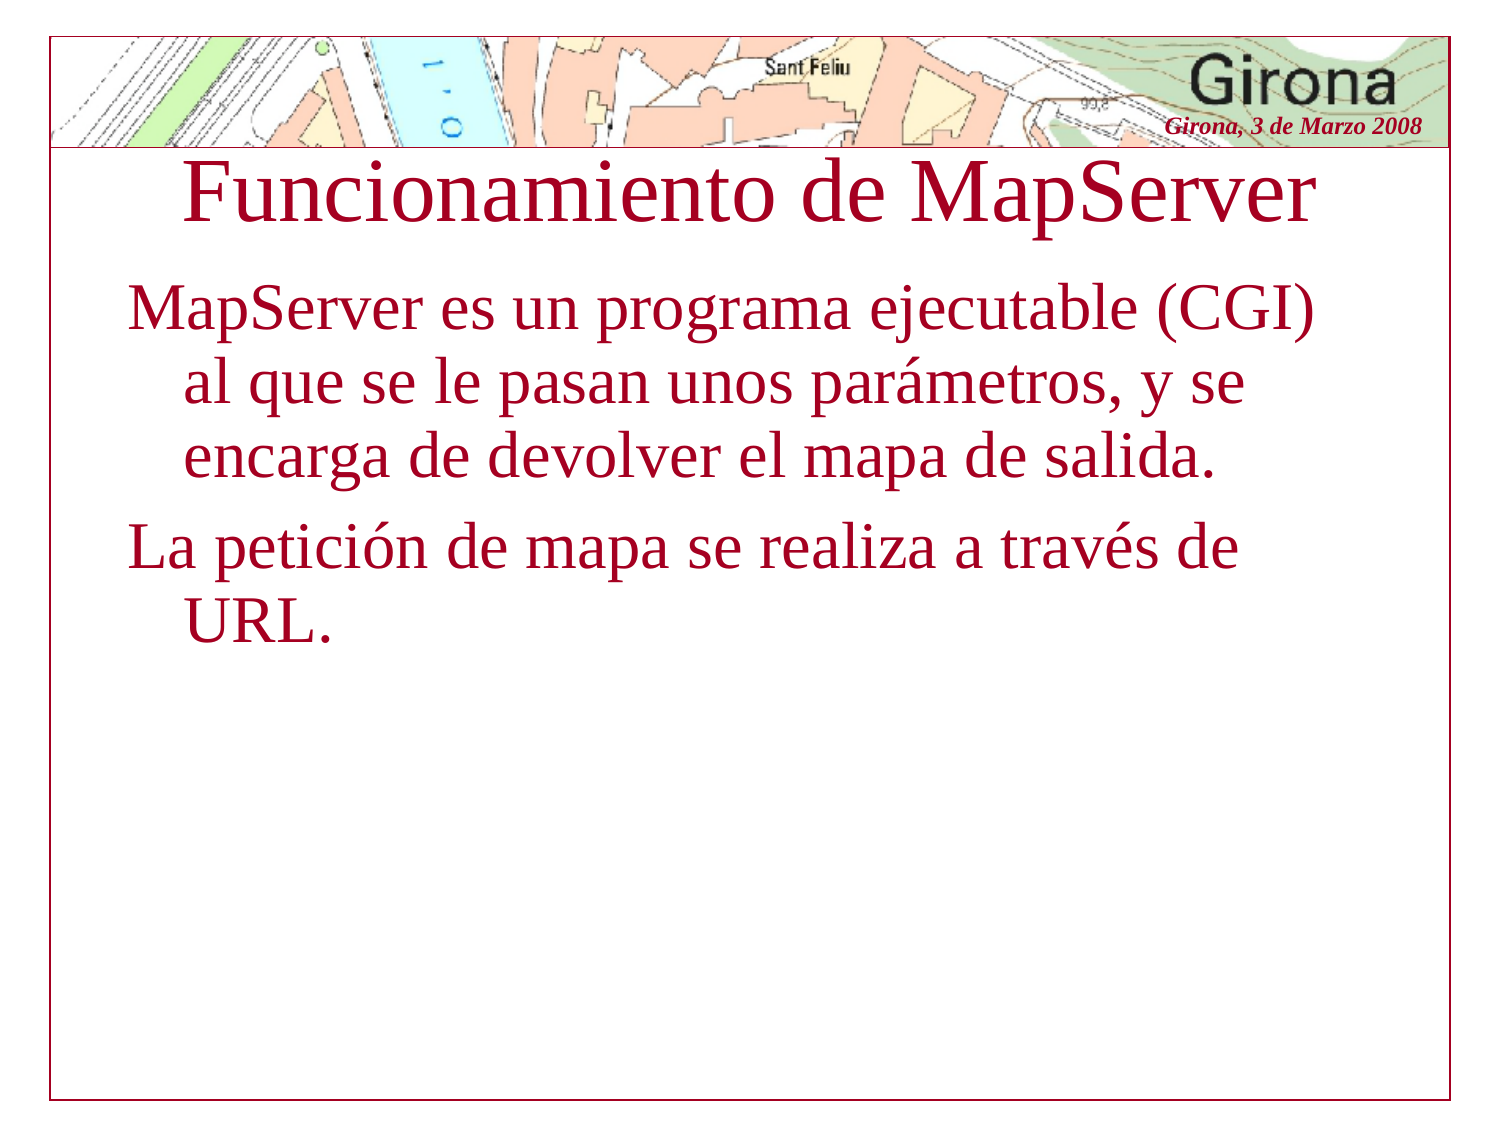

Funcionamiento de MapServer
# MapServer es un programa ejecutable (CGI) al que se le pasan unos parámetros, y se encarga de devolver el mapa de salida.
La petición de mapa se realiza a través de URL.